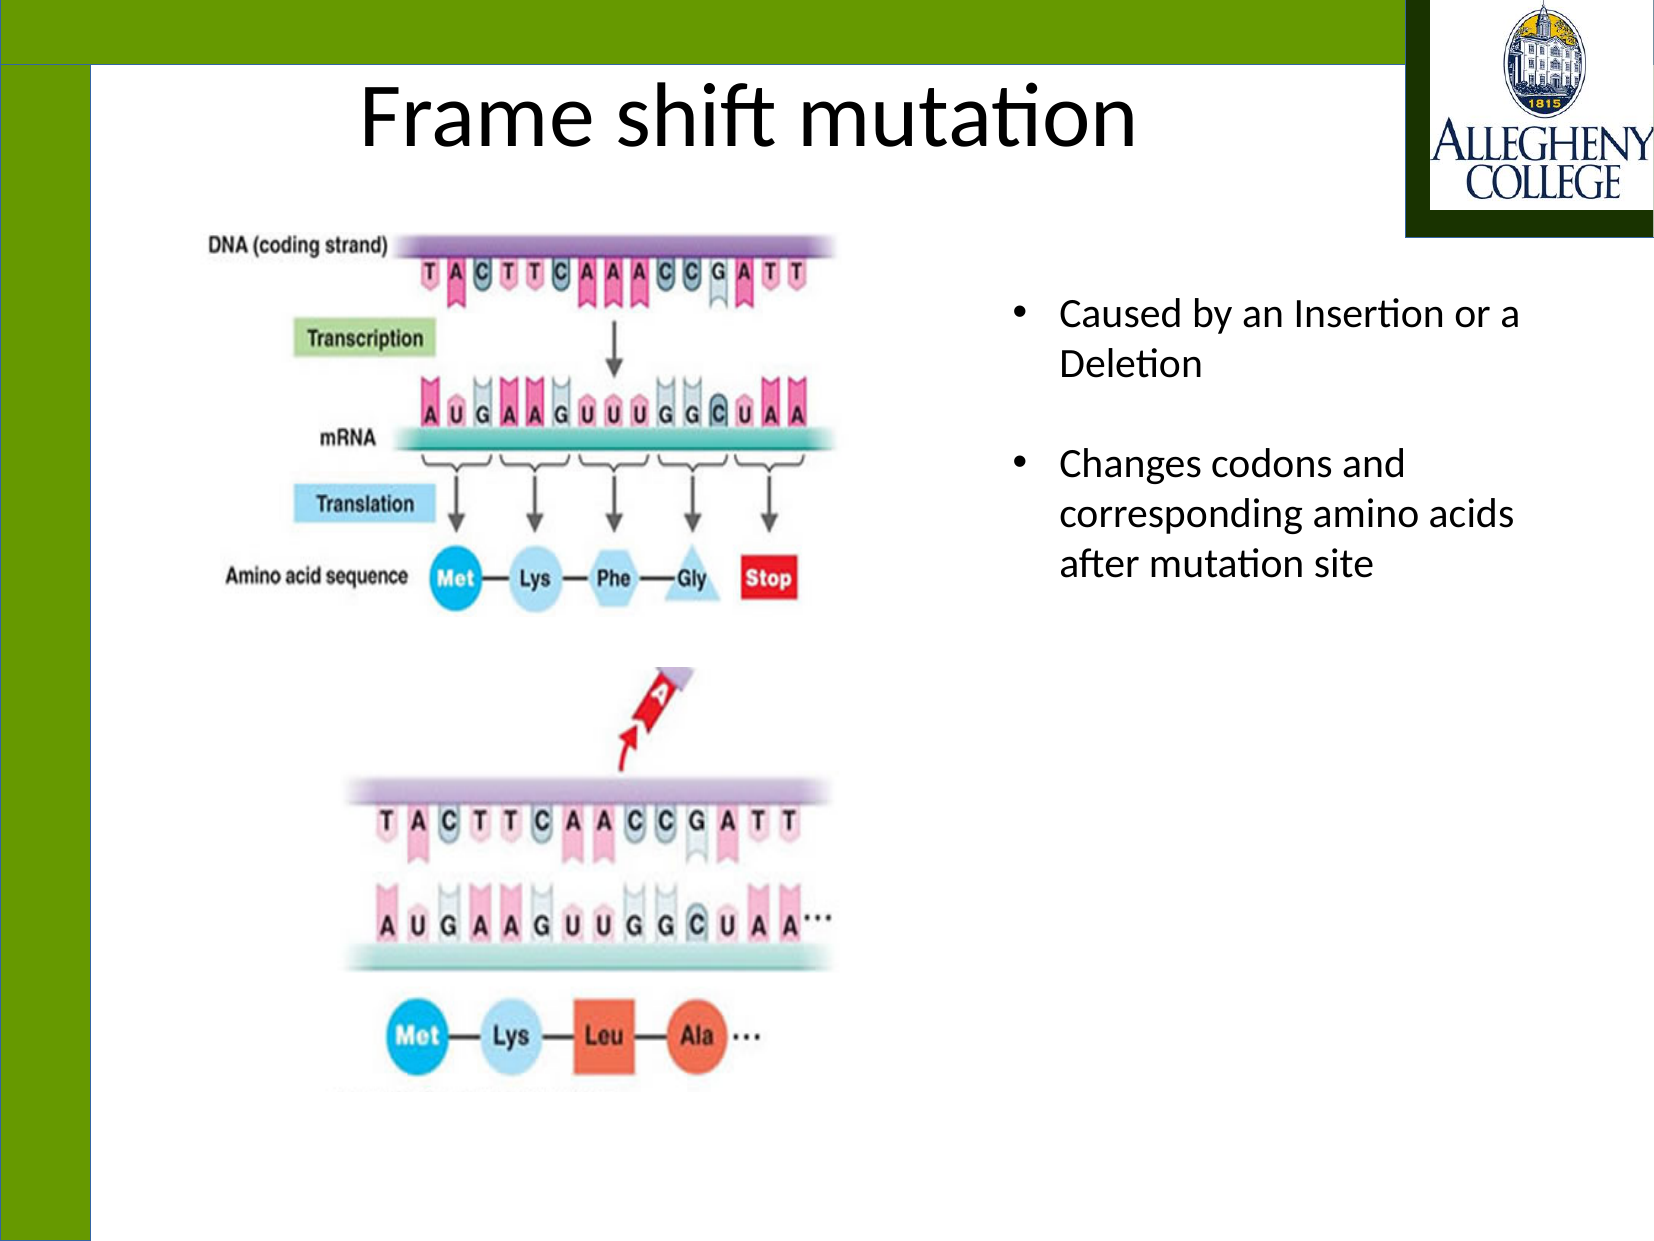

# Frame shift mutation
Caused by an Insertion or a Deletion
Changes codons and corresponding amino acids after mutation site